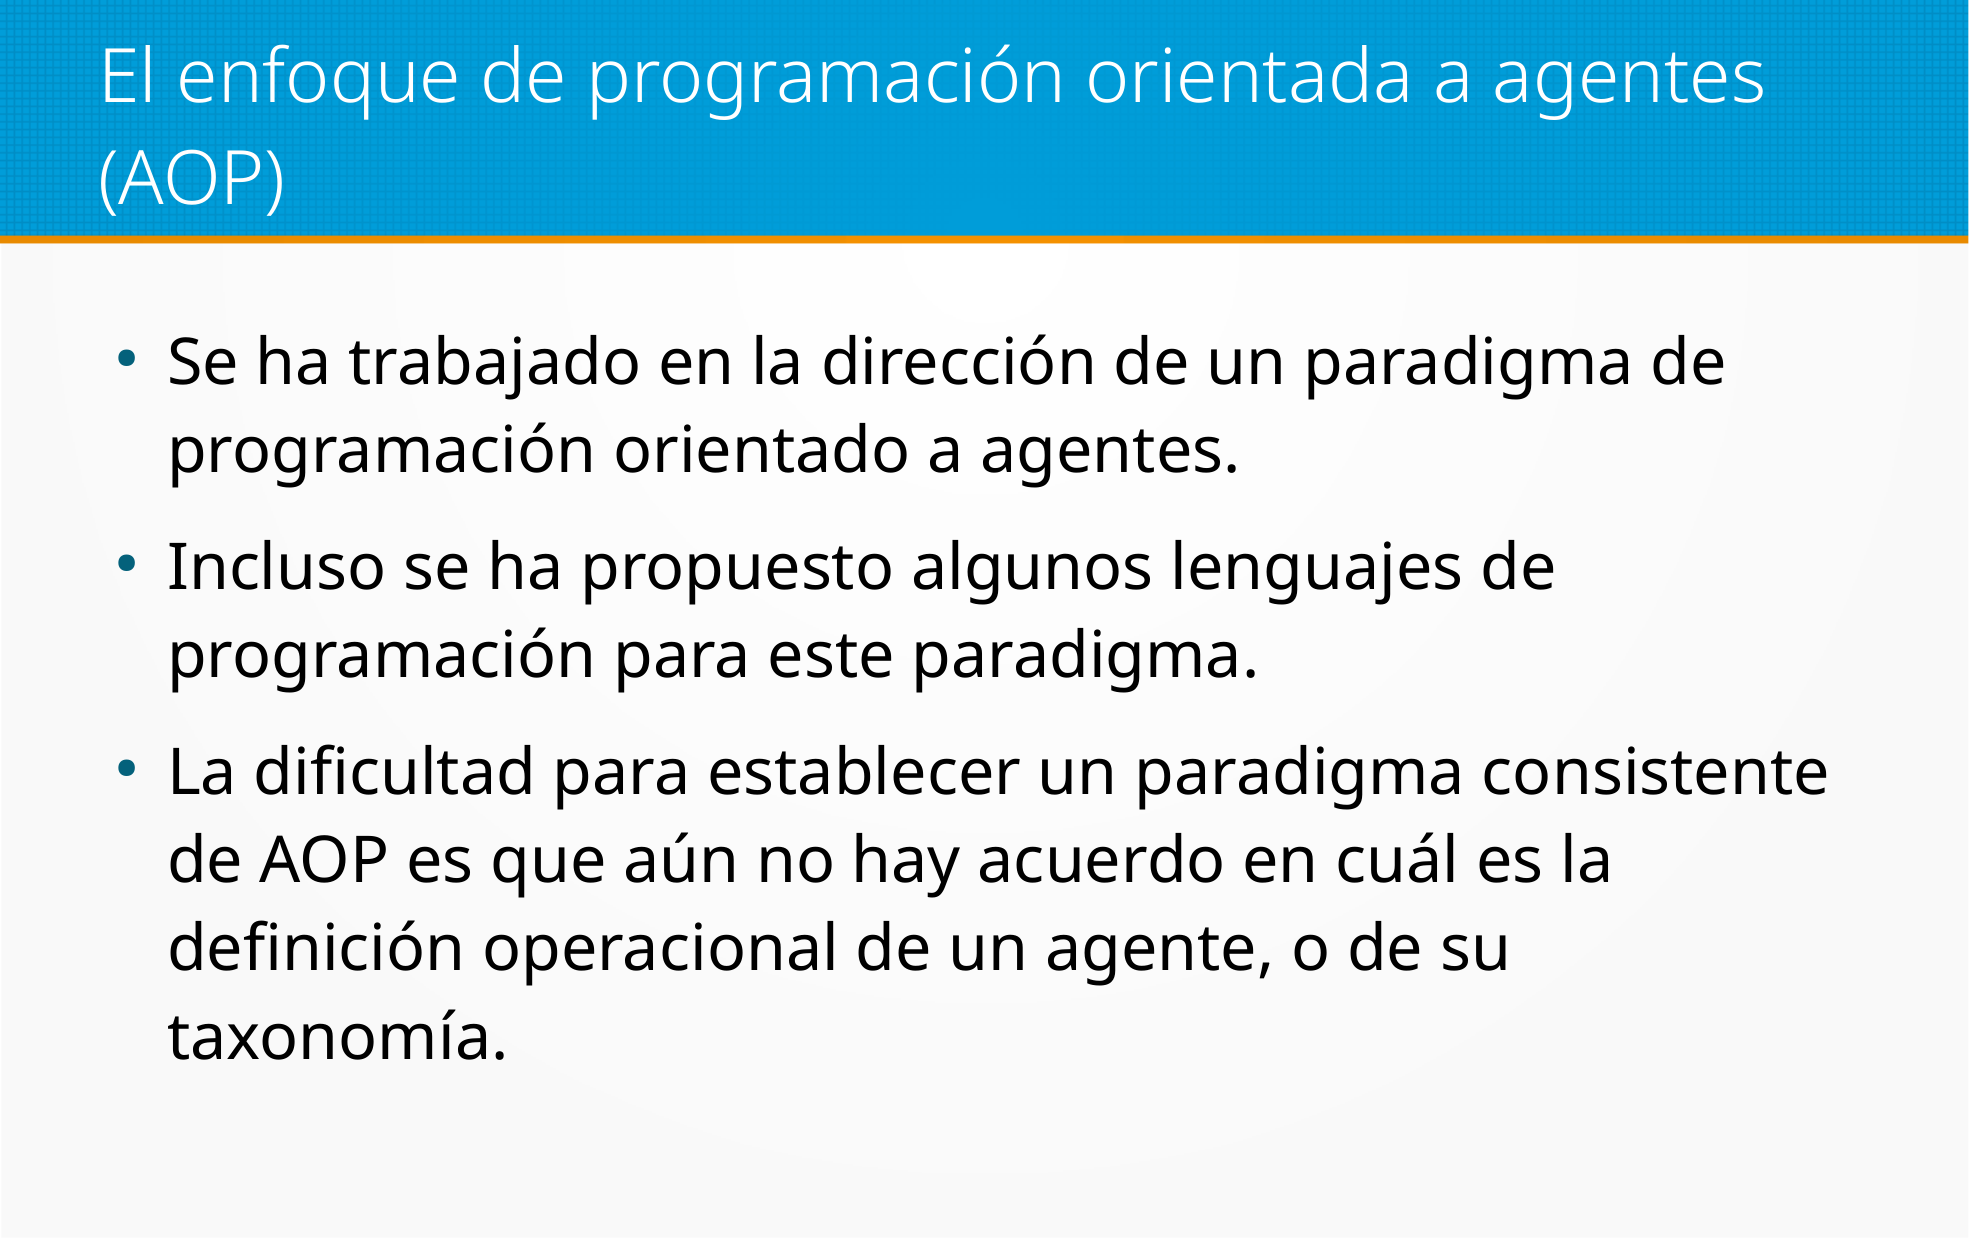

# El enfoque de programación orientada a agentes (AOP)
Se ha trabajado en la dirección de un paradigma de programación orientado a agentes.
Incluso se ha propuesto algunos lenguajes de programación para este paradigma.
La dificultad para establecer un paradigma consistente de AOP es que aún no hay acuerdo en cuál es la definición operacional de un agente, o de su taxonomía.